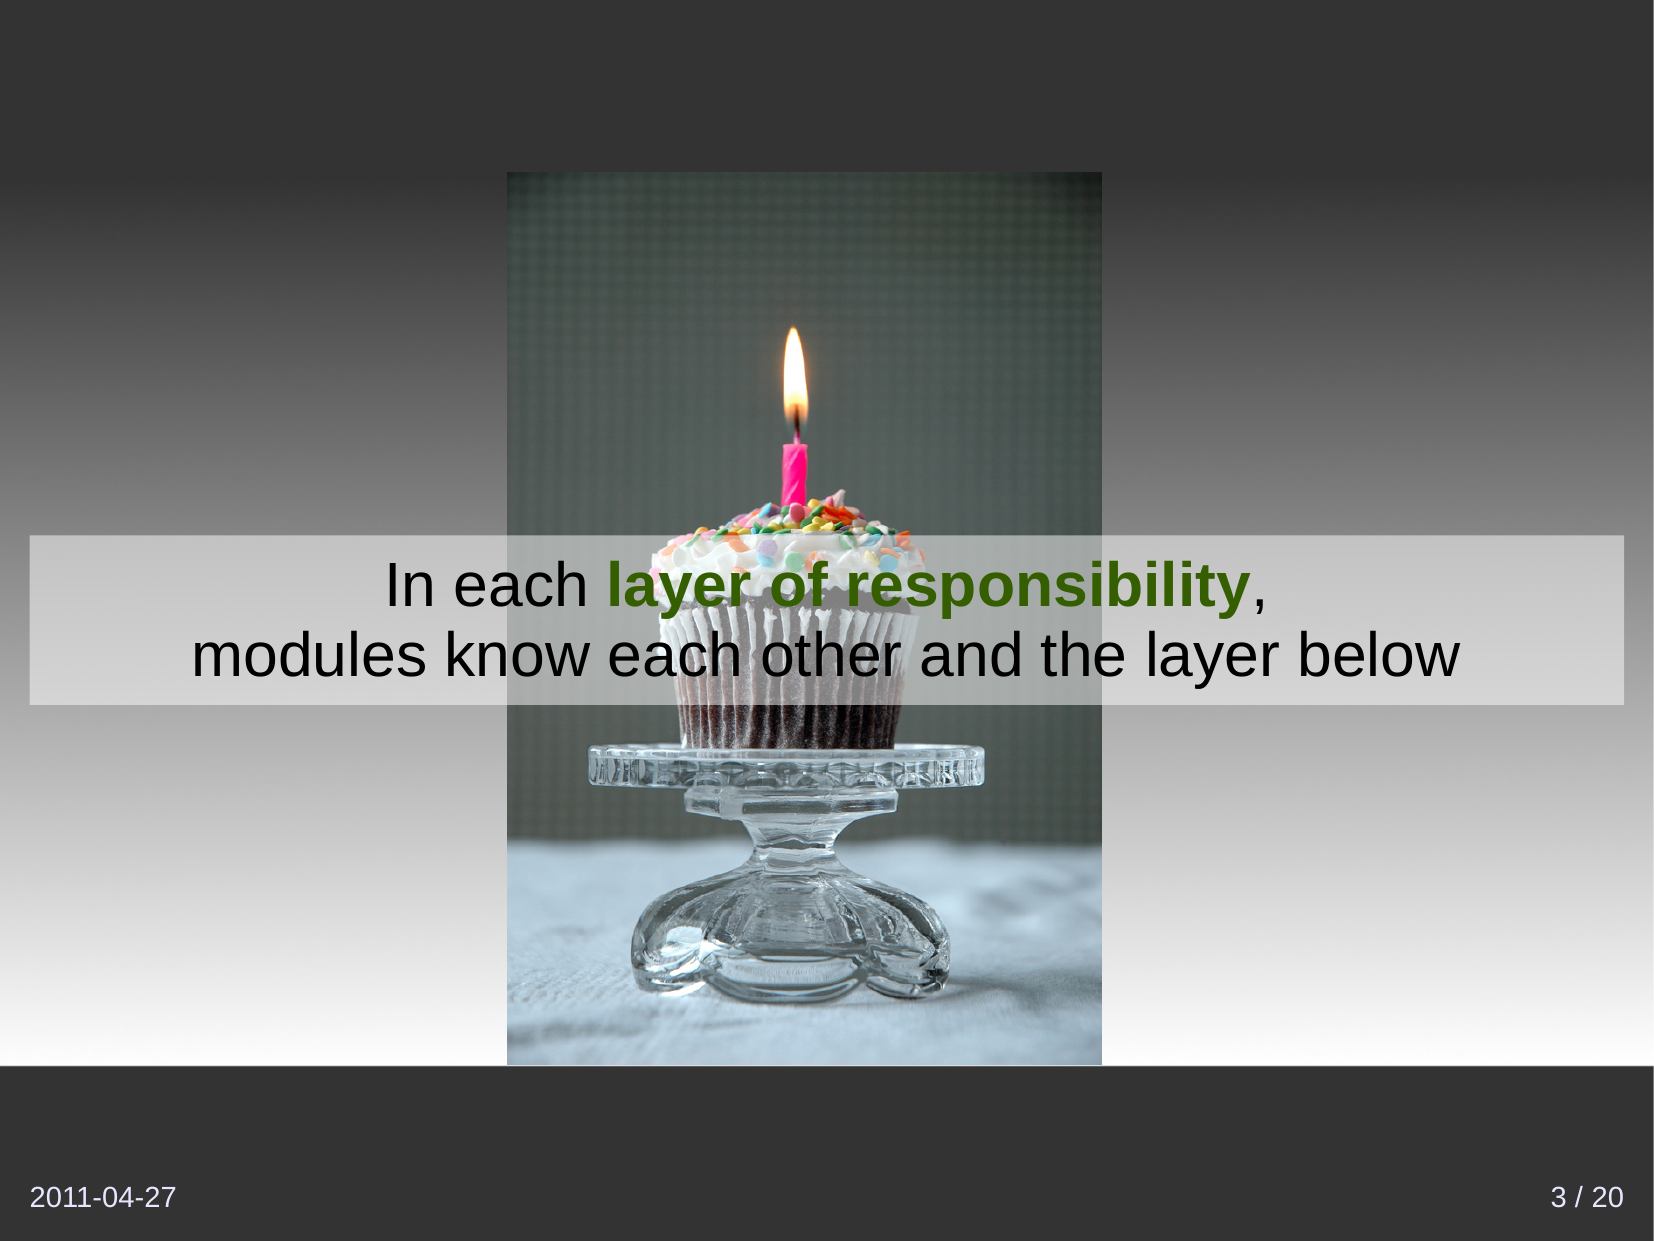

# In each layer of responsibility, modules know each other and the layer below
2011-04-27
3